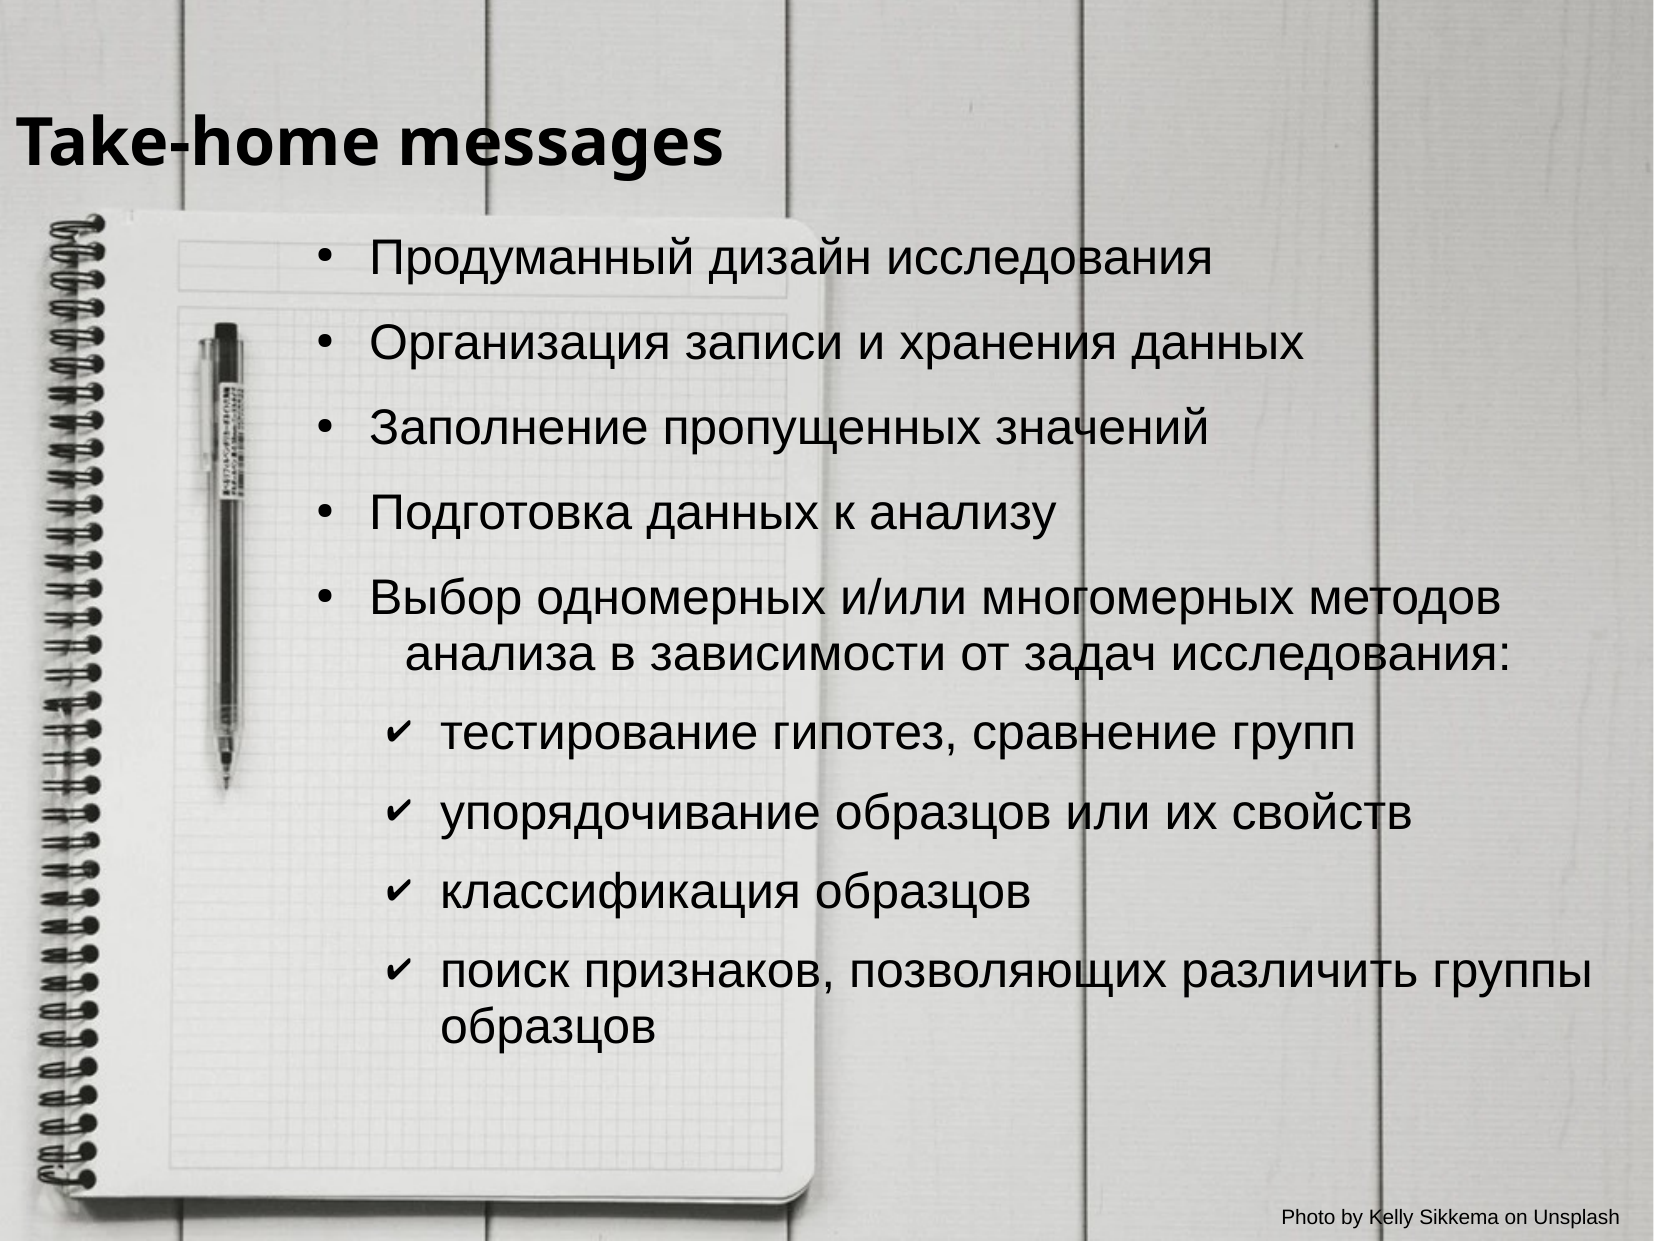

# Take-home messages
Продуманный дизайн исследования
Организация записи и хранения данных
Заполнение пропущенных значений
Подготовка данных к анализу
Выбор одномерных и/или многомерных методов анализа в зависимости от задач исследования:
тестирование гипотез, сравнение групп
упорядочивание образцов или их свойств
классификация образцов
поиск признаков, позволяющих различить группы образцов
Photo by Kelly Sikkema on Unsplash